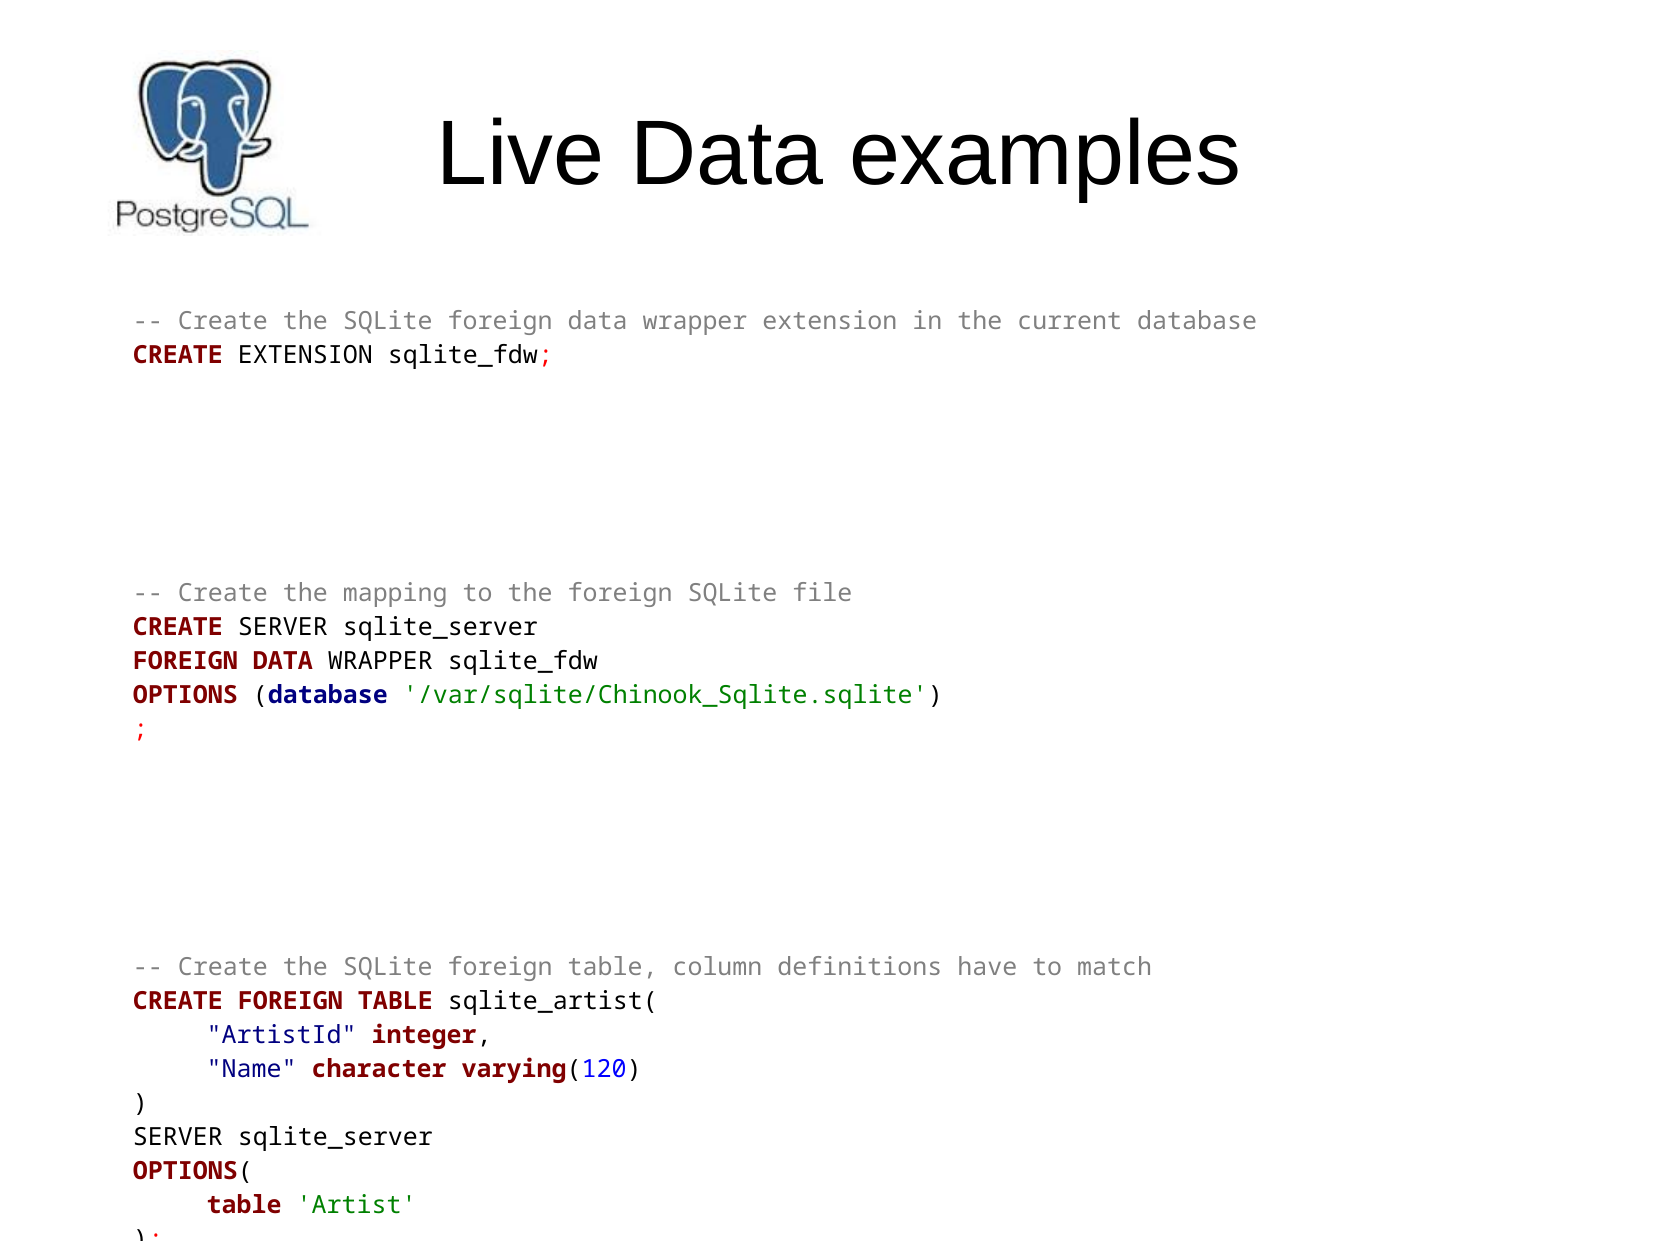

# Live Data examples
-- Create the SQLite foreign data wrapper extension in the current database
CREATE EXTENSION sqlite_fdw;
-- Create the mapping to the foreign SQLite file
CREATE SERVER sqlite_server
FOREIGN DATA WRAPPER sqlite_fdw
OPTIONS (database '/var/sqlite/Chinook_Sqlite.sqlite')
;
-- Create the SQLite foreign table, column definitions have to match
CREATE FOREIGN TABLE sqlite_artist(
	"ArtistId" integer,
	"Name" character varying(120)
)
SERVER sqlite_server
OPTIONS(
	table 'Artist'
);